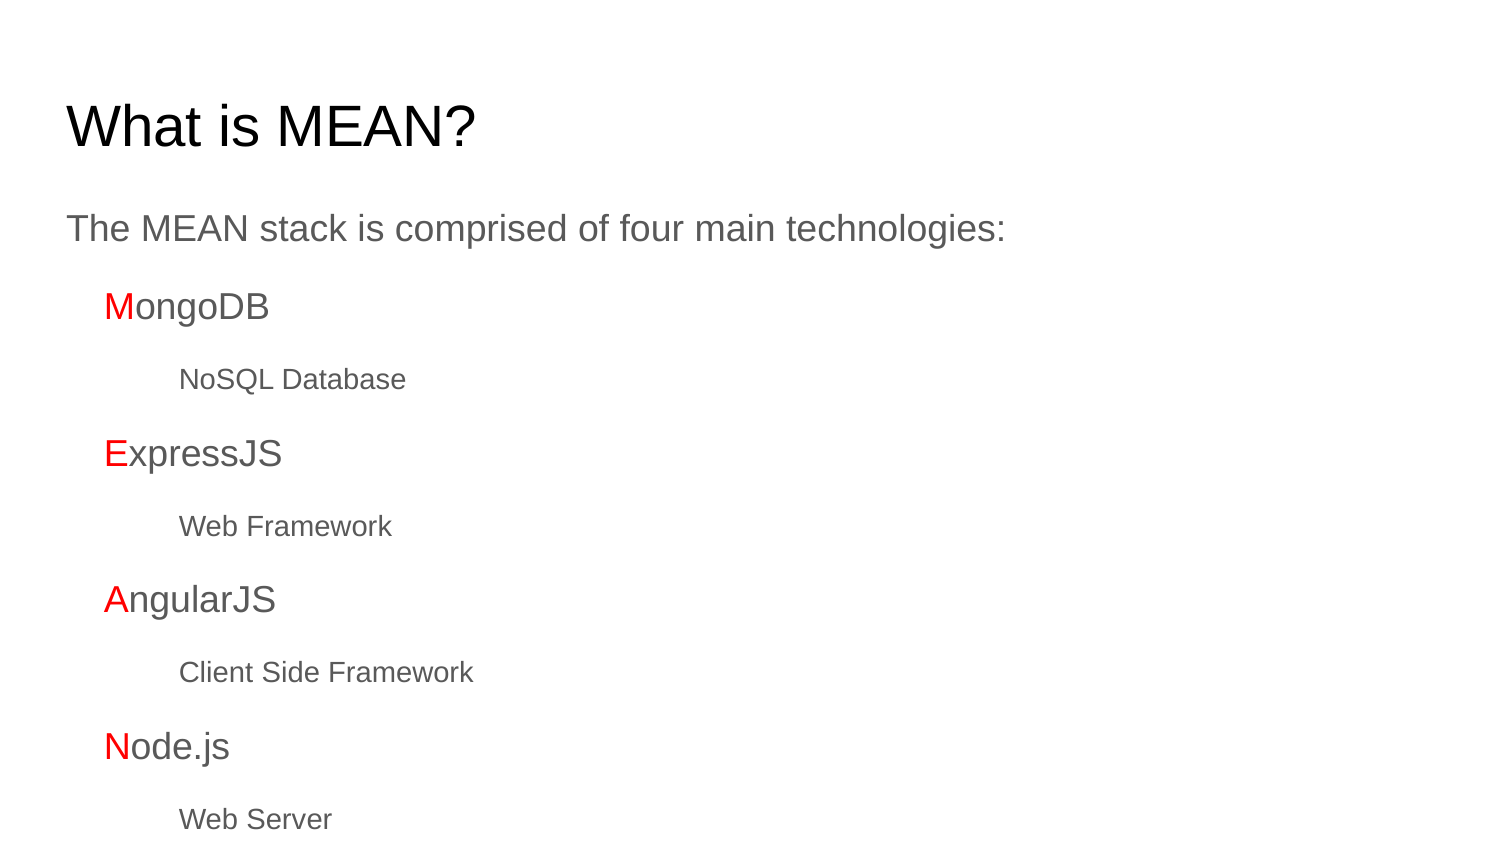

# What is MEAN?
The MEAN stack is comprised of four main technologies:
MongoDB
NoSQL Database
ExpressJS
Web Framework
AngularJS
Client Side Framework
Node.js
Web Server